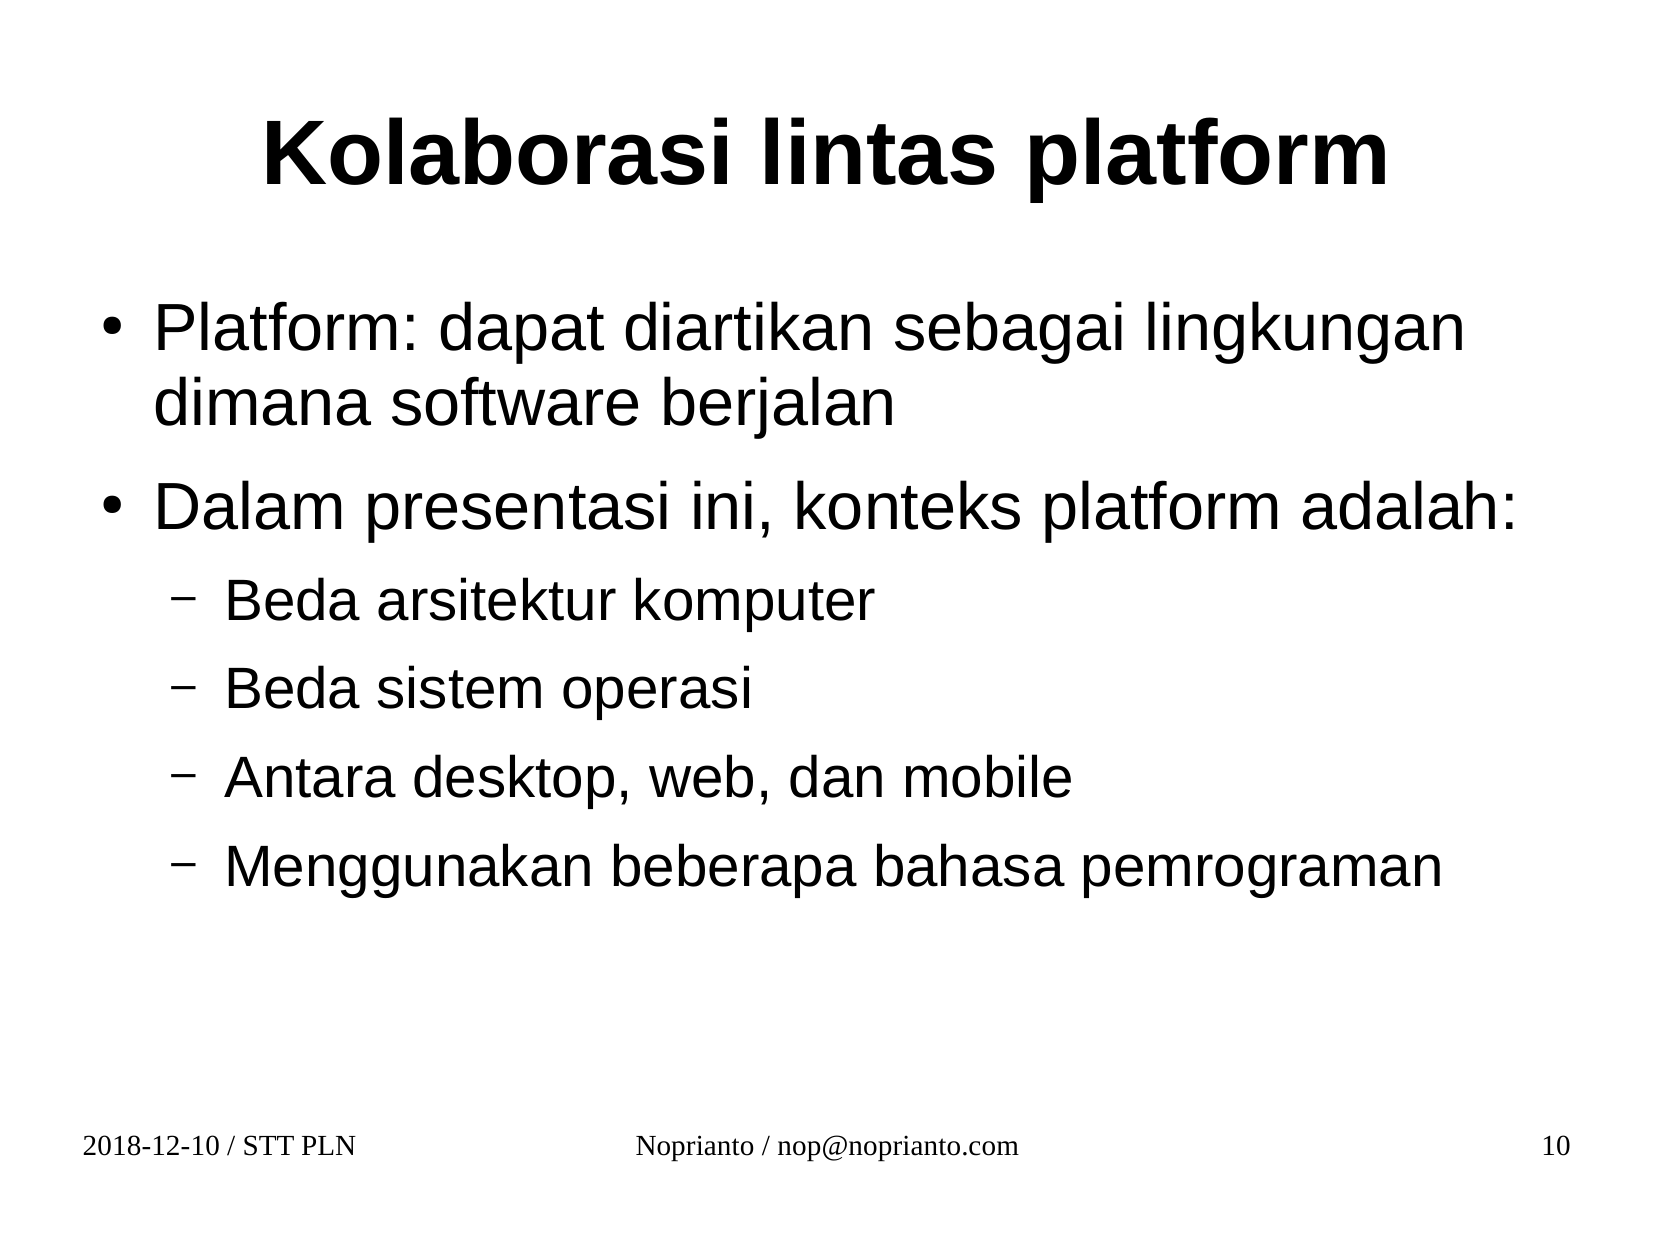

# Kolaborasi lintas platform
Platform: dapat diartikan sebagai lingkungan dimana software berjalan
Dalam presentasi ini, konteks platform adalah:
Beda arsitektur komputer
Beda sistem operasi
Antara desktop, web, dan mobile
Menggunakan beberapa bahasa pemrograman
2018-12-10 / STT PLN
Noprianto / nop@noprianto.com
10